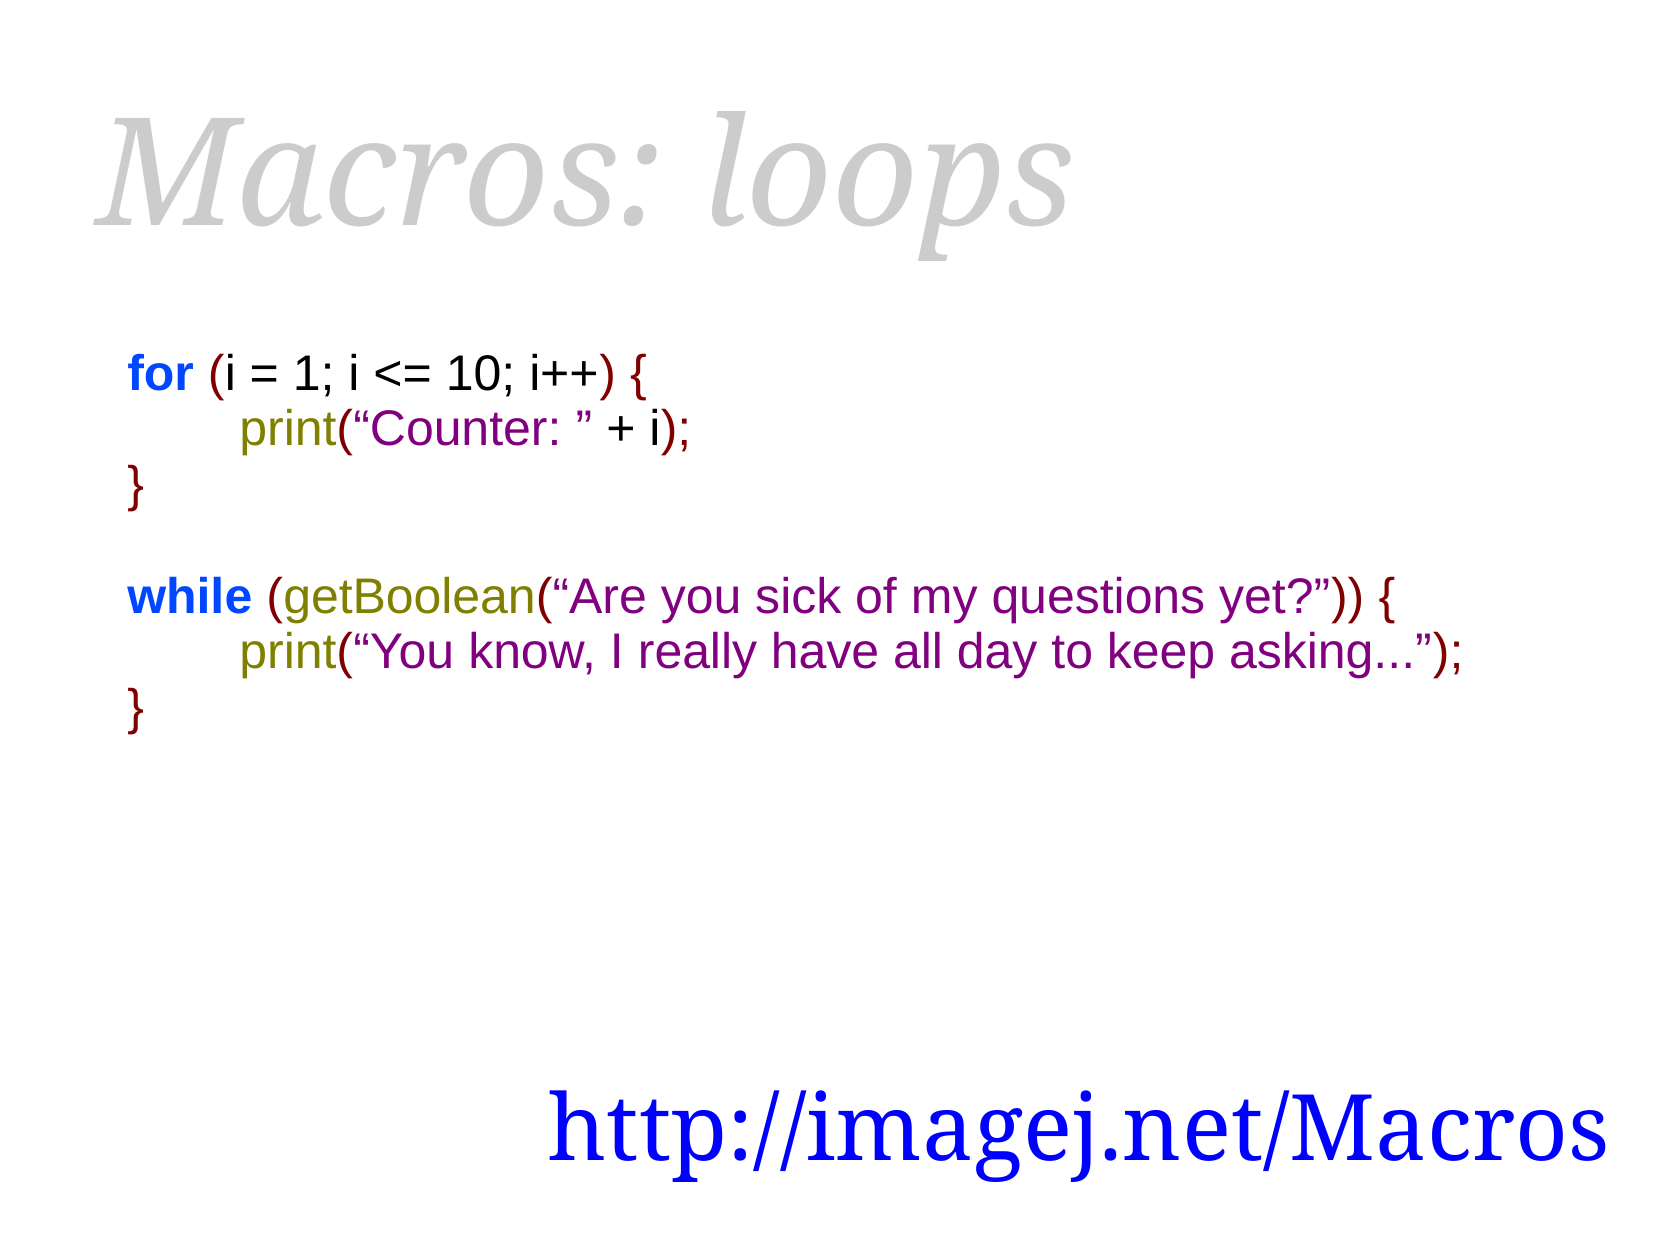

Macros: loops
for (i = 1; i <= 10; i++) {
 print(“Counter: ” + i);
}
while (getBoolean(“Are you sick of my questions yet?”)) {
 print(“You know, I really have all day to keep asking...”);
}
http://imagej.net/Macros